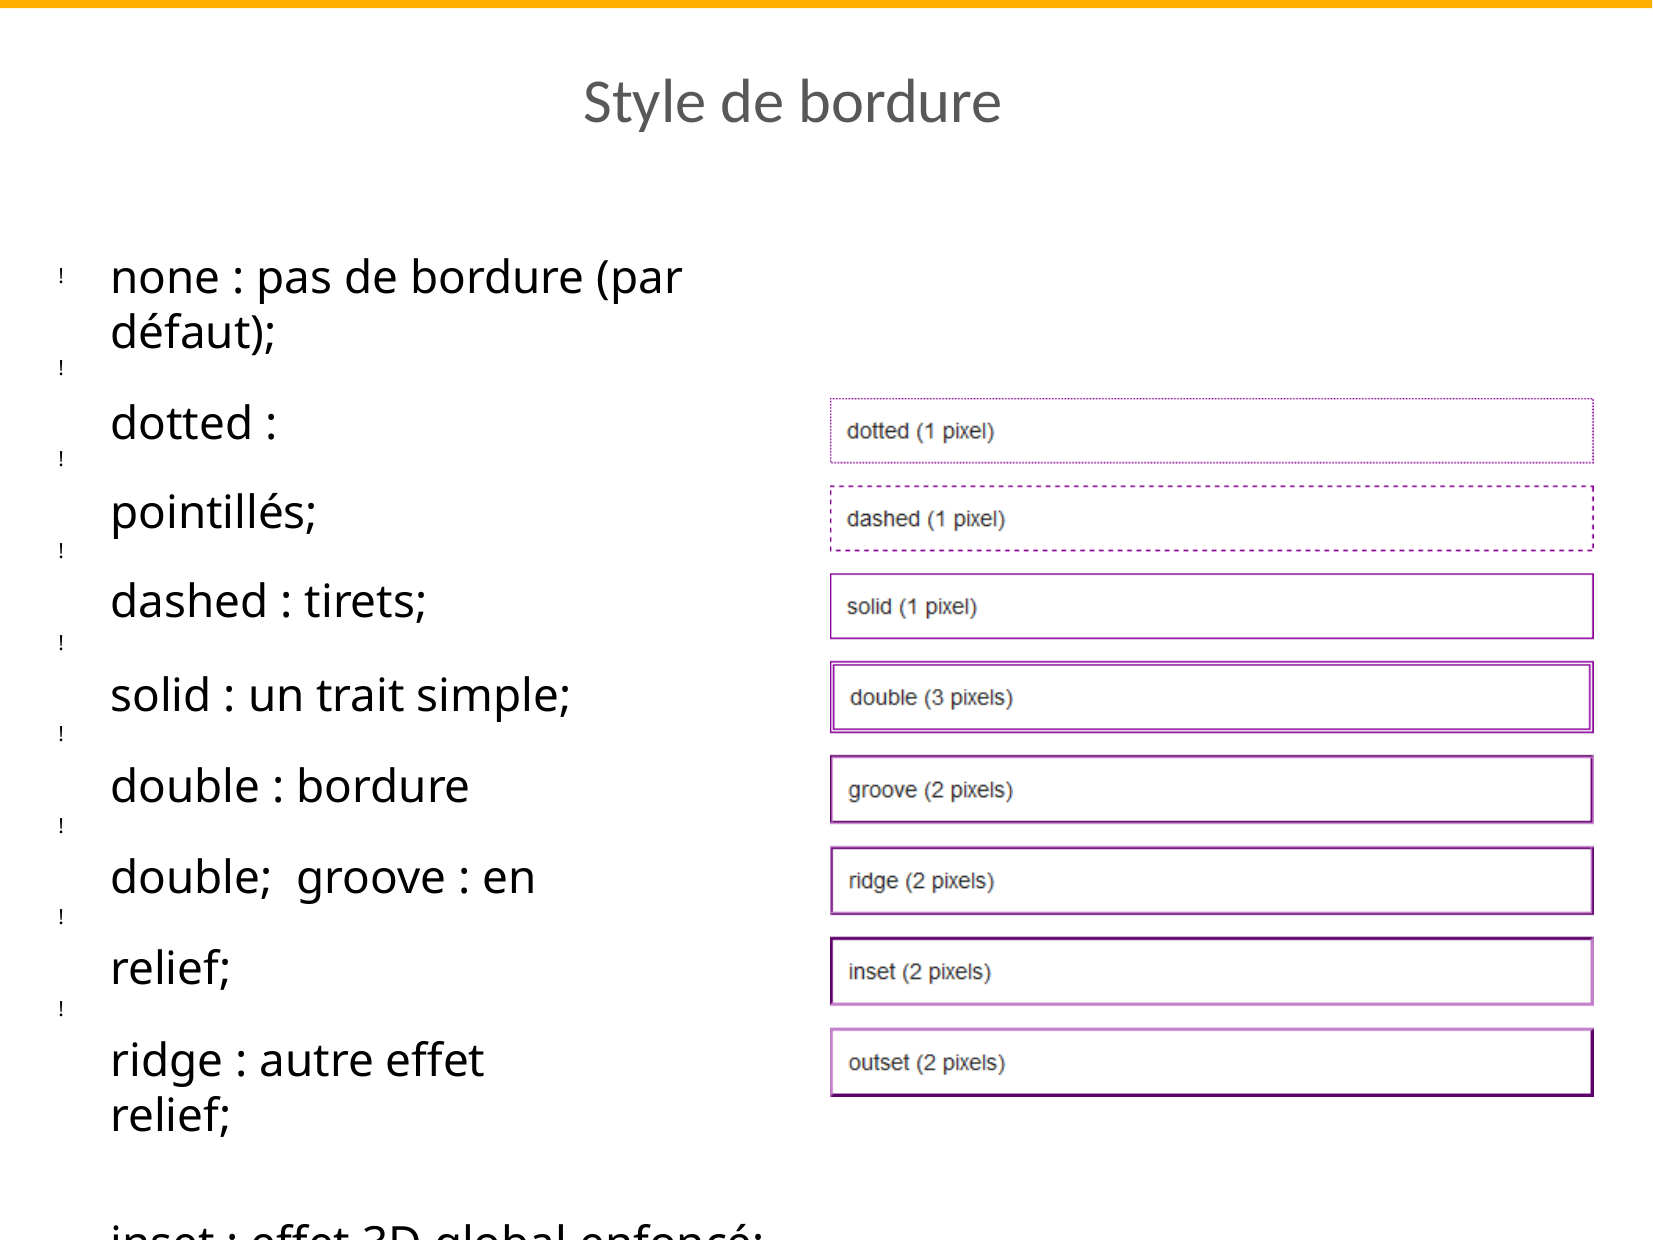

# Style de bordure
none : pas de bordure (par défaut);
dotted : pointillés; dashed : tirets;
solid : un trait simple; double : bordure double; groove : en relief;
ridge : autre effet relief;
inset : effet 3D global enfoncé; outset : effet 3D global surélevé.
!
!
!
!
!
!
!
!
!